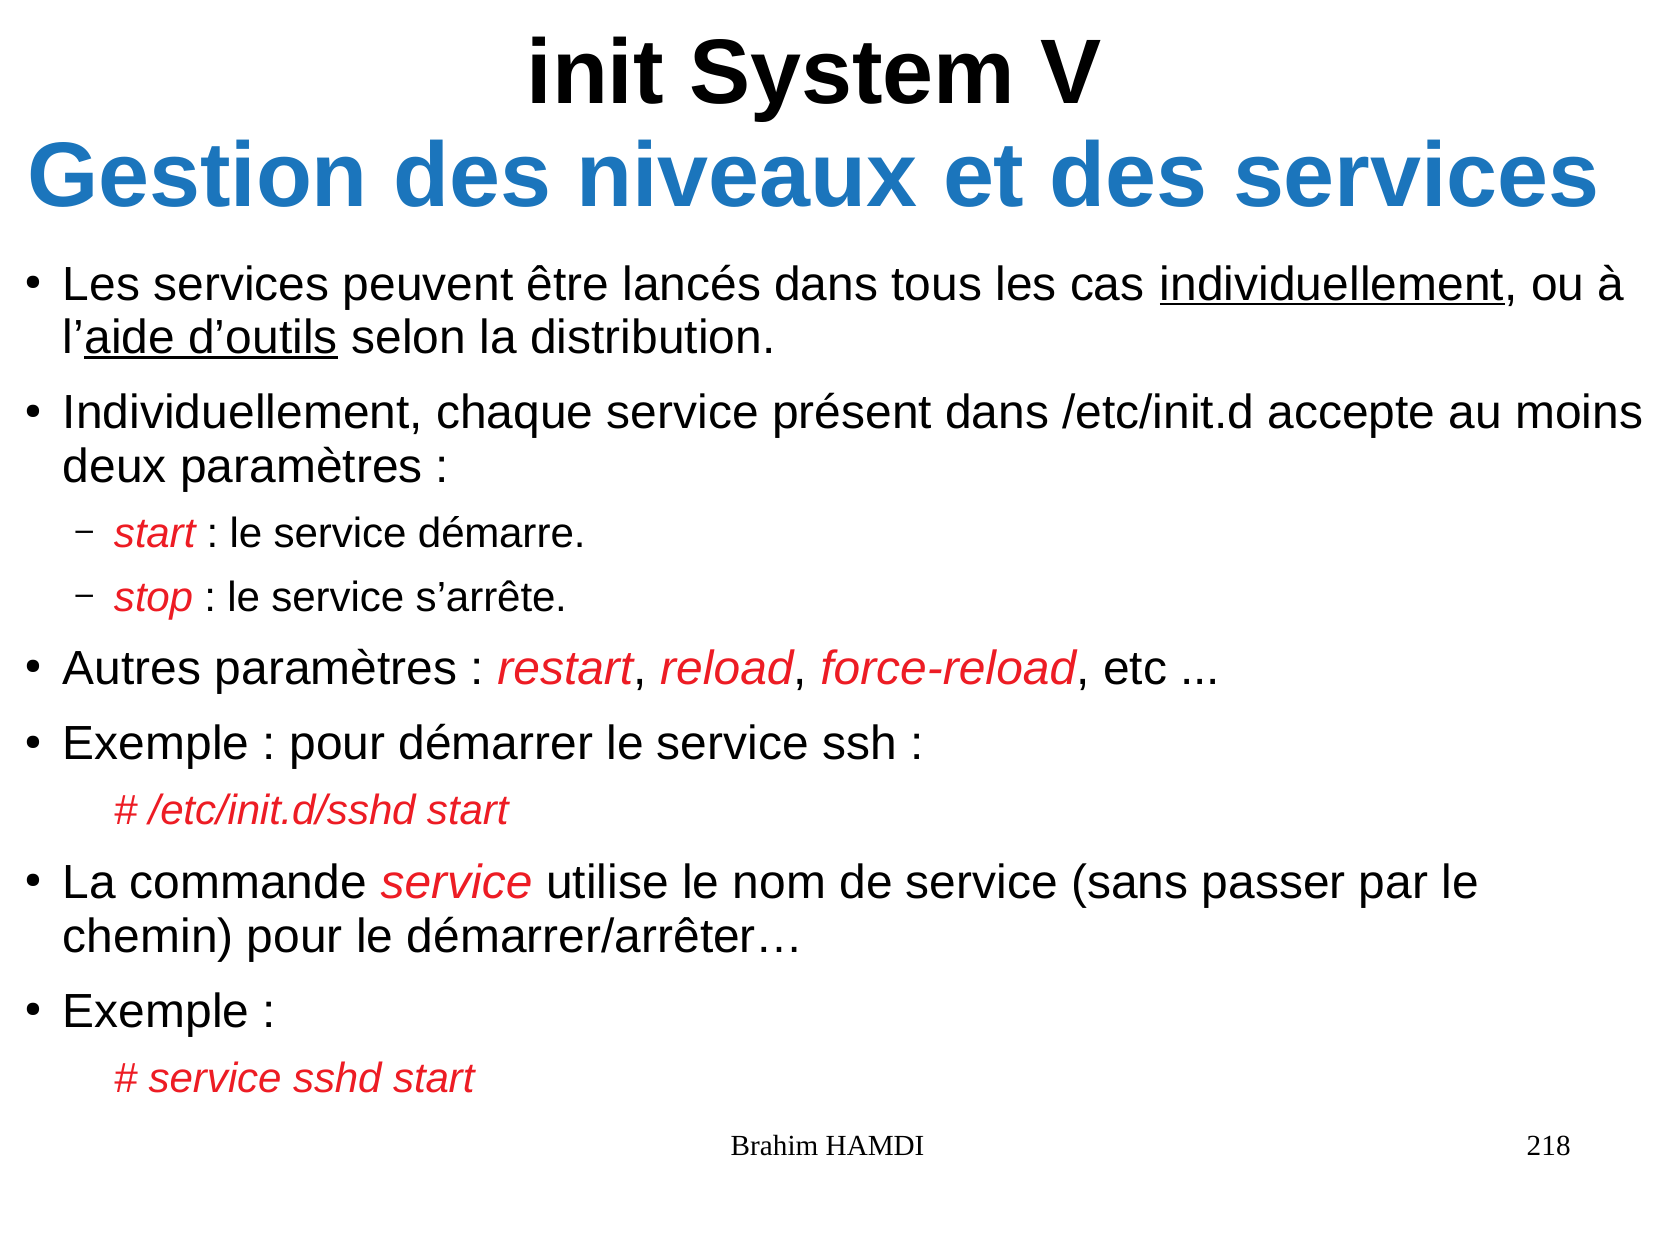

# init System V Gestion des niveaux et des services
Les services peuvent être lancés dans tous les cas individuellement, ou à l’aide d’outils selon la distribution.
Individuellement, chaque service présent dans /etc/init.d accepte au moins deux paramètres :
start : le service démarre.
stop : le service s’arrête.
Autres paramètres : restart, reload, force-reload, etc ...
Exemple : pour démarrer le service ssh :
# /etc/init.d/sshd start
La commande service utilise le nom de service (sans passer par le chemin) pour le démarrer/arrêter…
Exemple :
# service sshd start
Brahim HAMDI
218